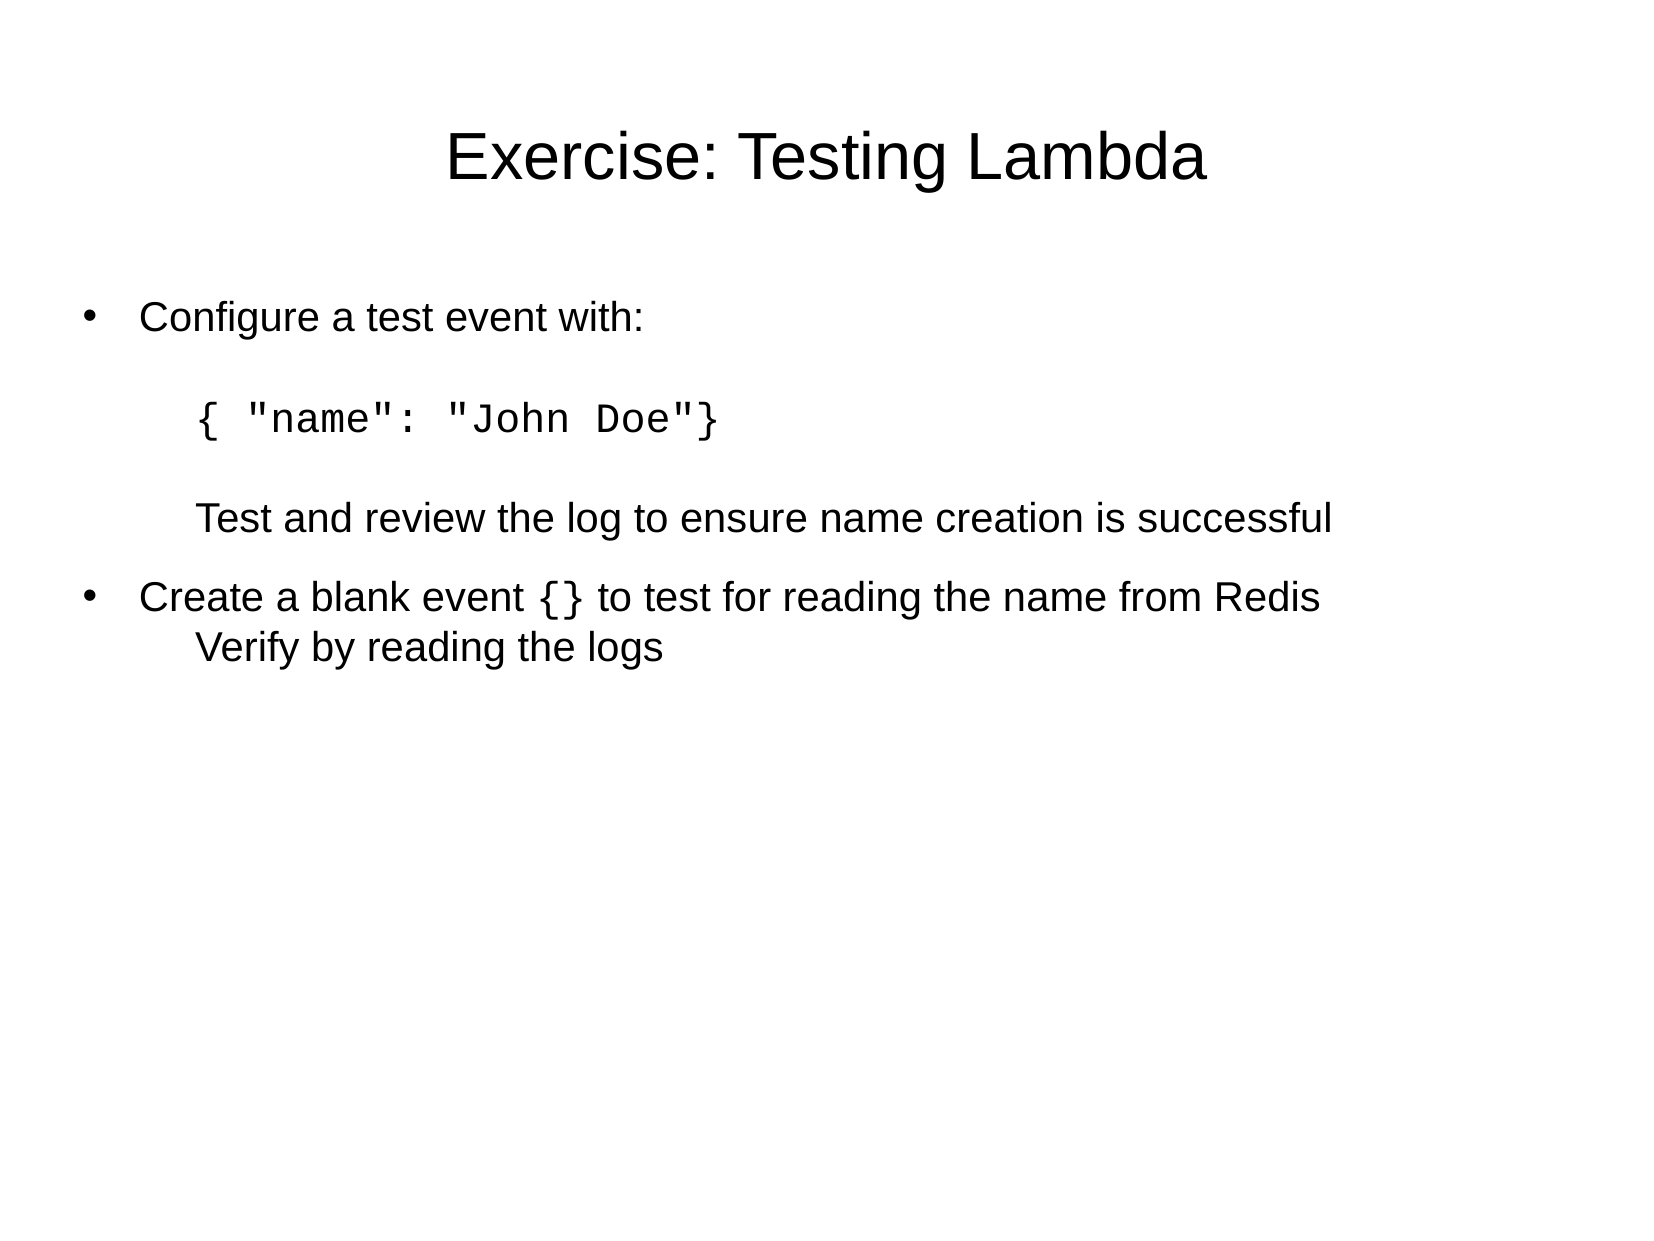

# Exercise: Testing Lambda
Configure a test event with:
{ "name": "John Doe"}
Test and review the log to ensure name creation is successful
Create a blank event {} to test for reading the name from Redis
Verify by reading the logs